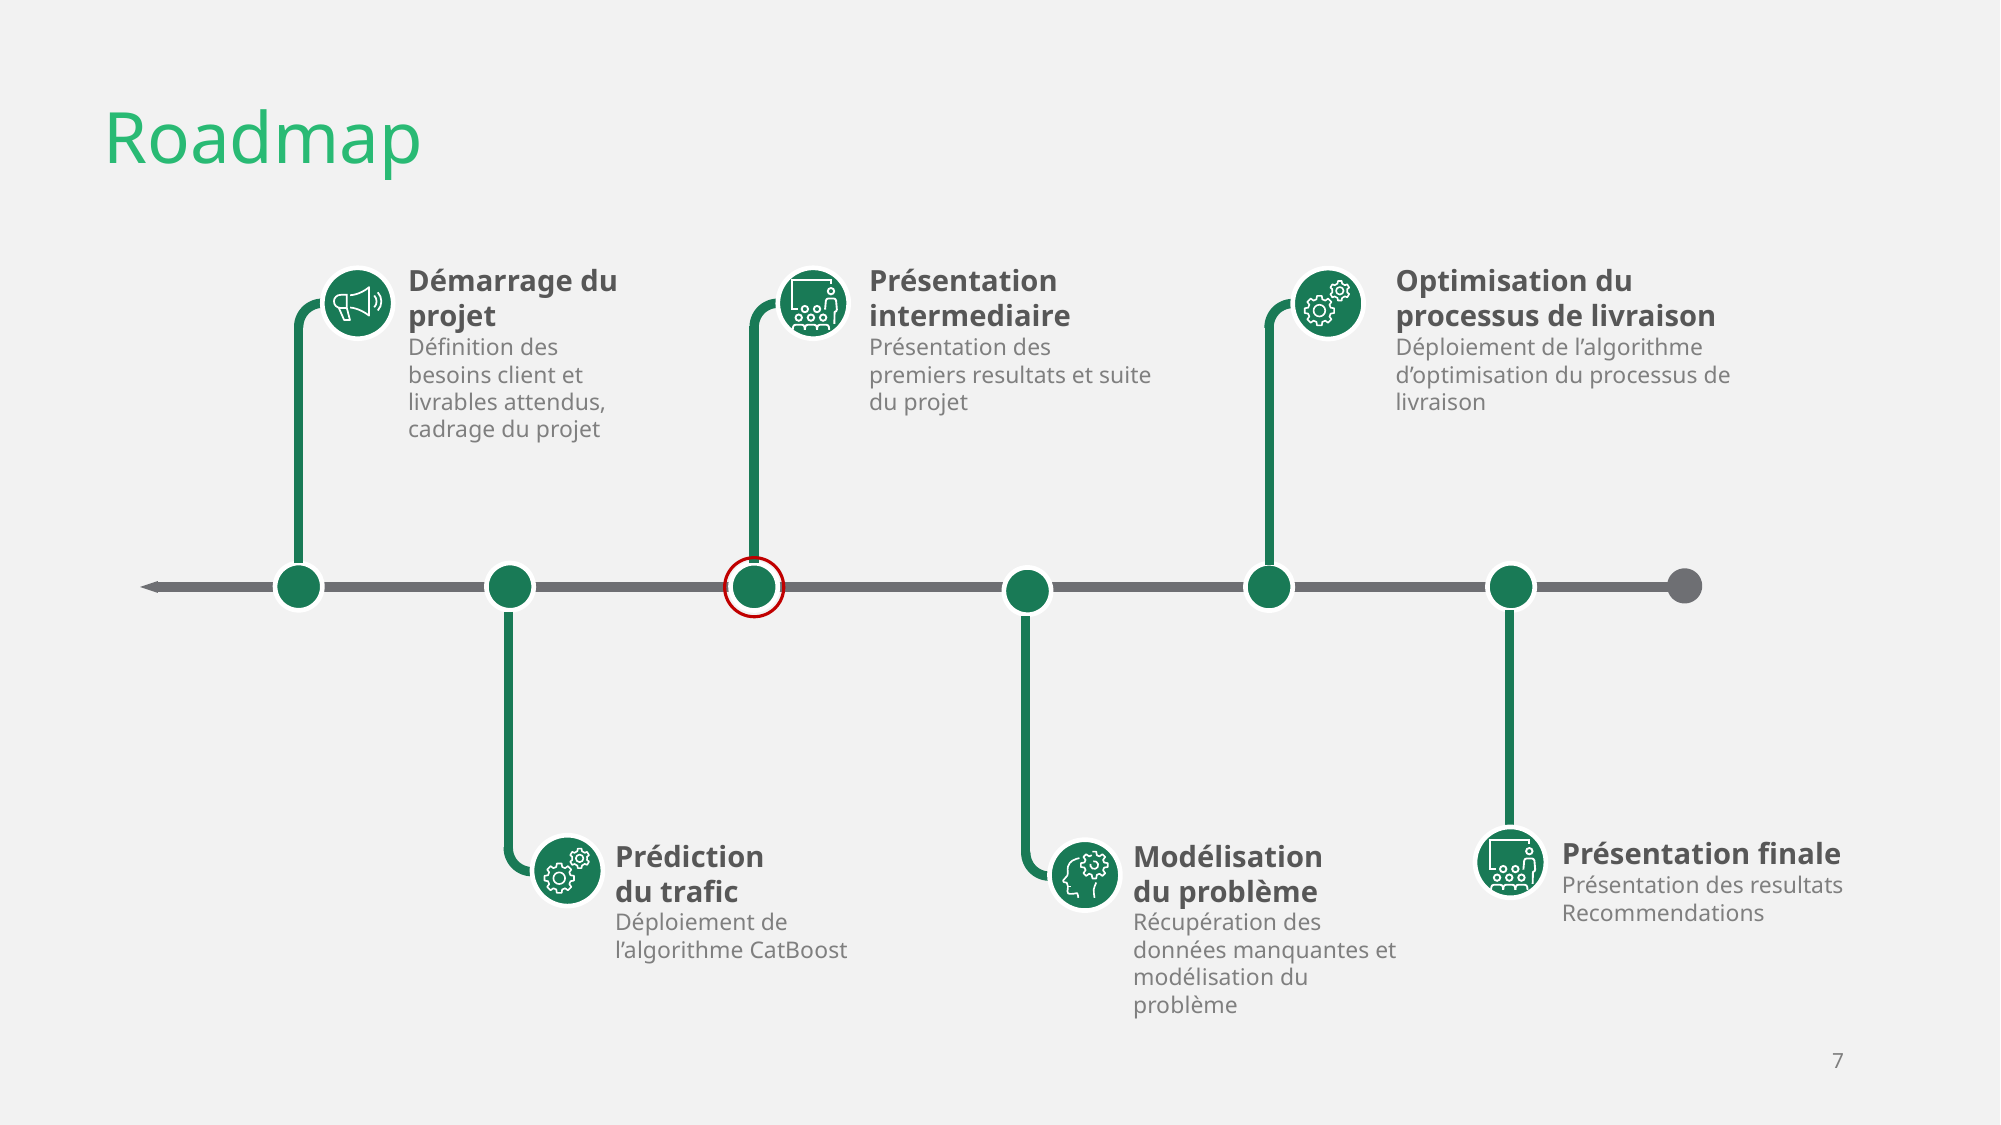

# Roadmap
Démarrage du projet
Définition des besoins client et livrables attendus, cadrage du projet
Présentation intermediaire
Présentation des premiers resultats et suite du projet
Optimisation du
processus de livraison
Déploiement de l’algorithme
d’optimisation du processus de
livraison
Présentation finale
Présentation des resultats
Recommendations
Prédiction
du trafic
Déploiement de l’algorithme CatBoost
Modélisation
du problème
Récupération des données manquantes et modélisation du problème